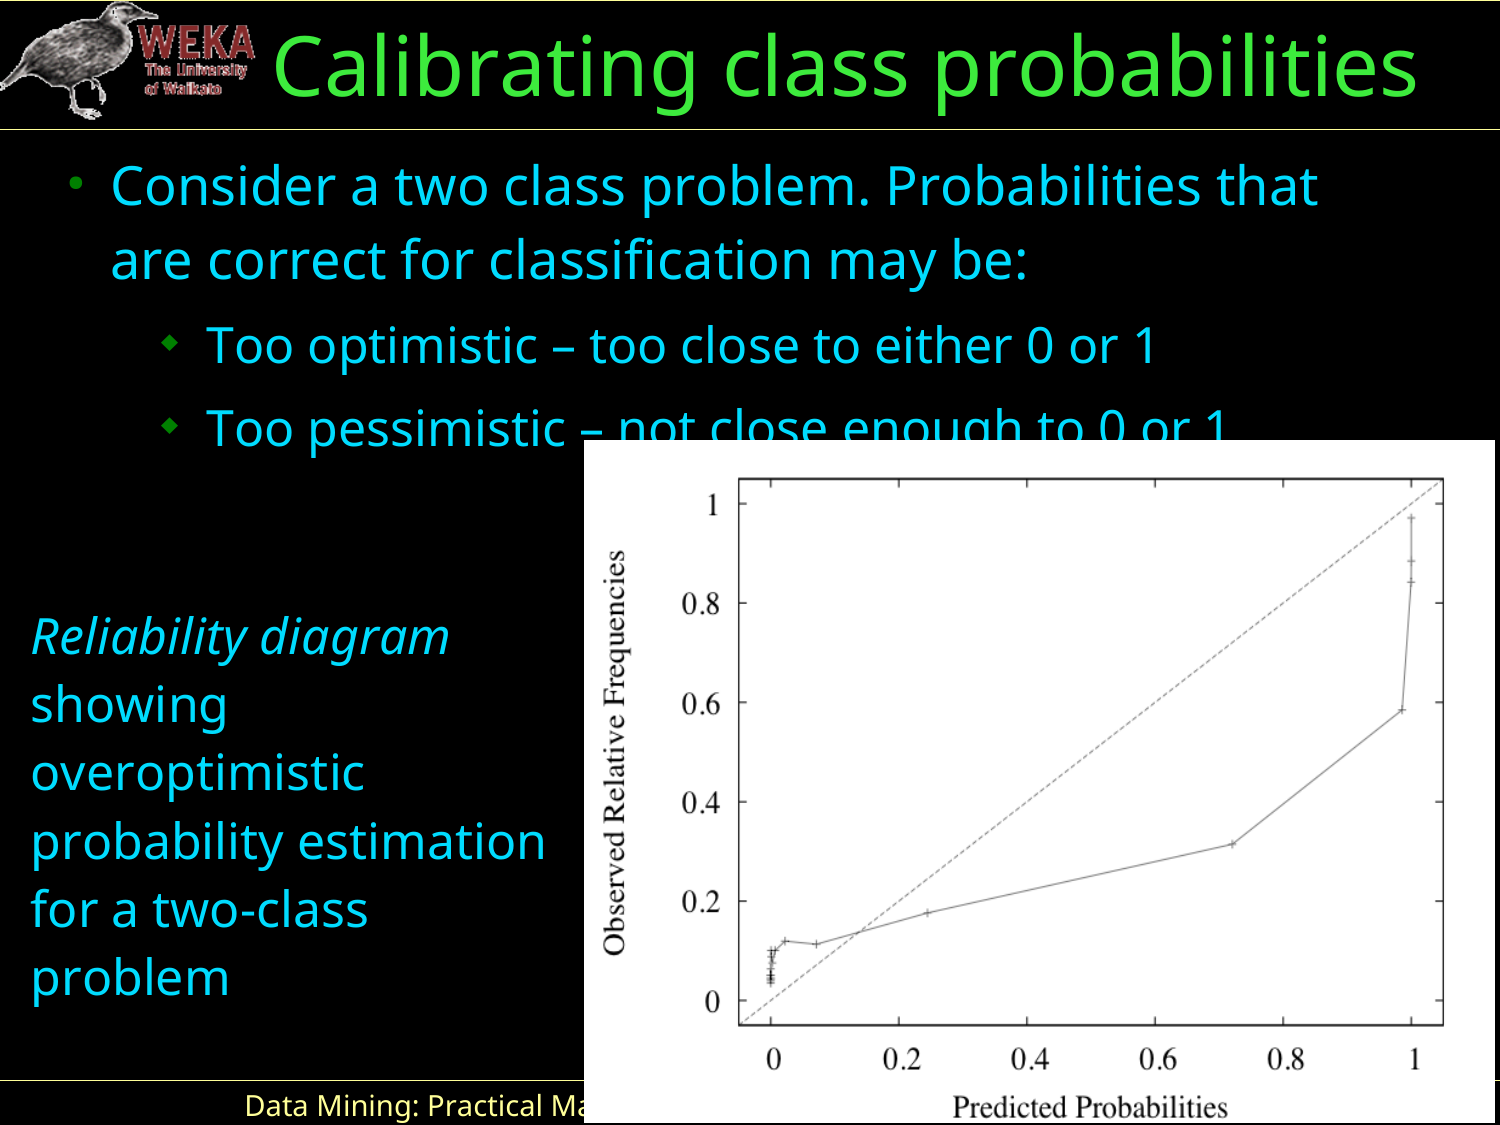

# Calibrating class probabilities
Consider a two class problem. Probabilities that are correct for classification may be:
Too optimistic – too close to either 0 or 1
Too pessimistic – not close enough to 0 or 1
Reliability diagram showing overoptimistic probability estimation for a two-class problem
Data Mining: Practical Machine Learning Tools and Techniques (Chapter 7)
45